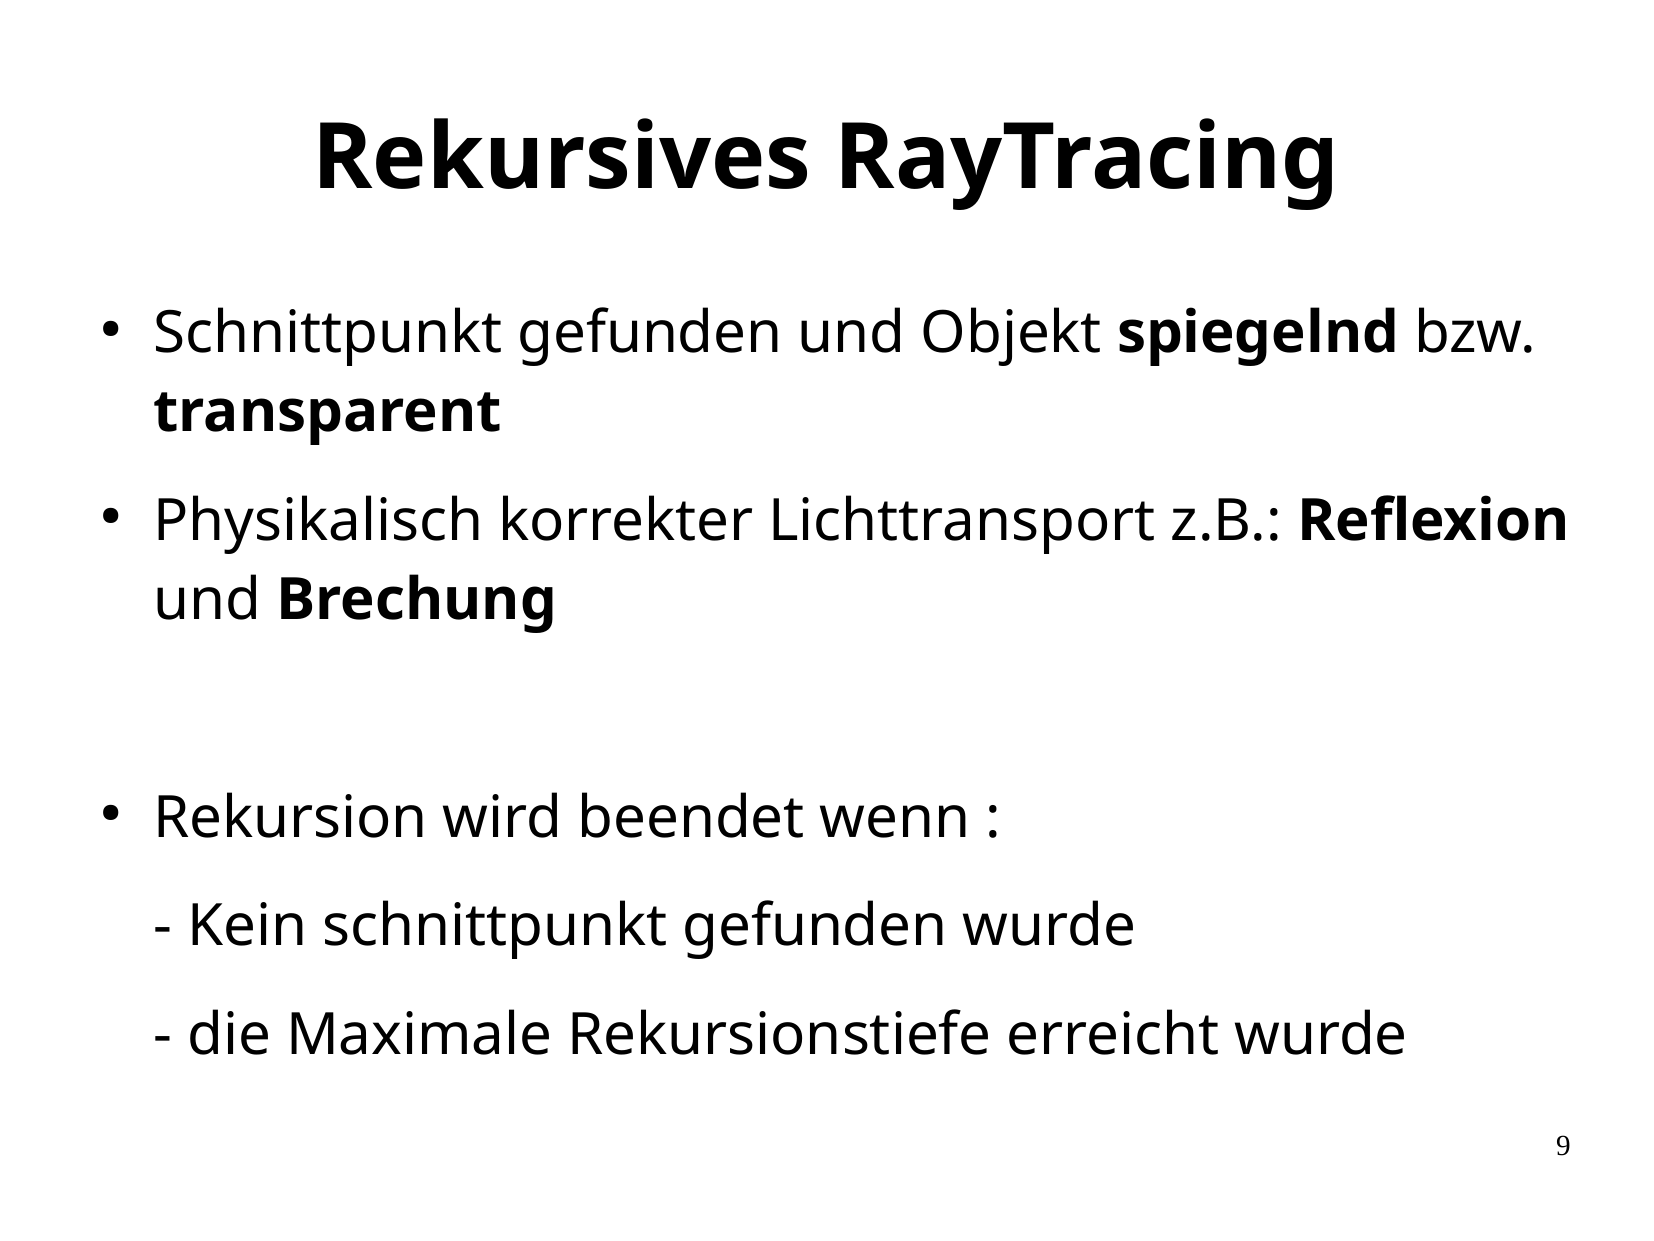

# Rekursives RayTracing
Schnittpunkt gefunden und Objekt spiegelnd bzw. transparent
Physikalisch korrekter Lichttransport z.B.: Reflexion und Brechung
Rekursion wird beendet wenn :
- Kein schnittpunkt gefunden wurde
- die Maximale Rekursionstiefe erreicht wurde
9